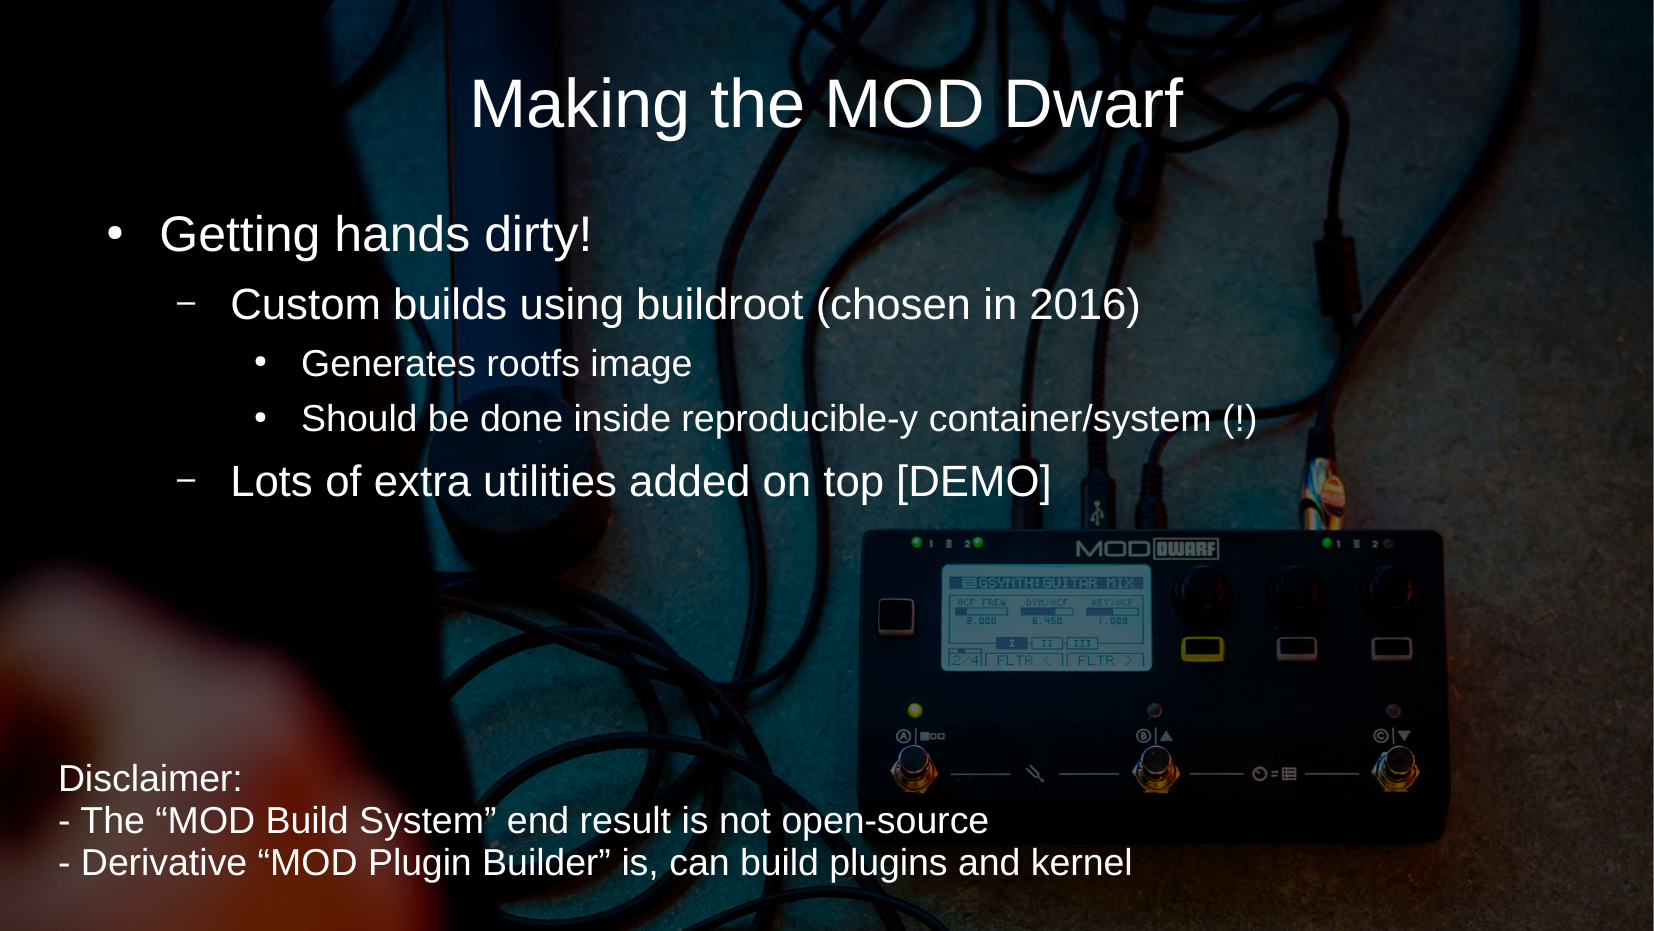

# Making the MOD Dwarf
Getting hands dirty!
Custom builds using buildroot (chosen in 2016)
Generates rootfs image
Should be done inside reproducible-y container/system (!)
Lots of extra utilities added on top [DEMO]
Disclaimer:
- The “MOD Build System” end result is not open-source
- Derivative “MOD Plugin Builder” is, can build plugins and kernel